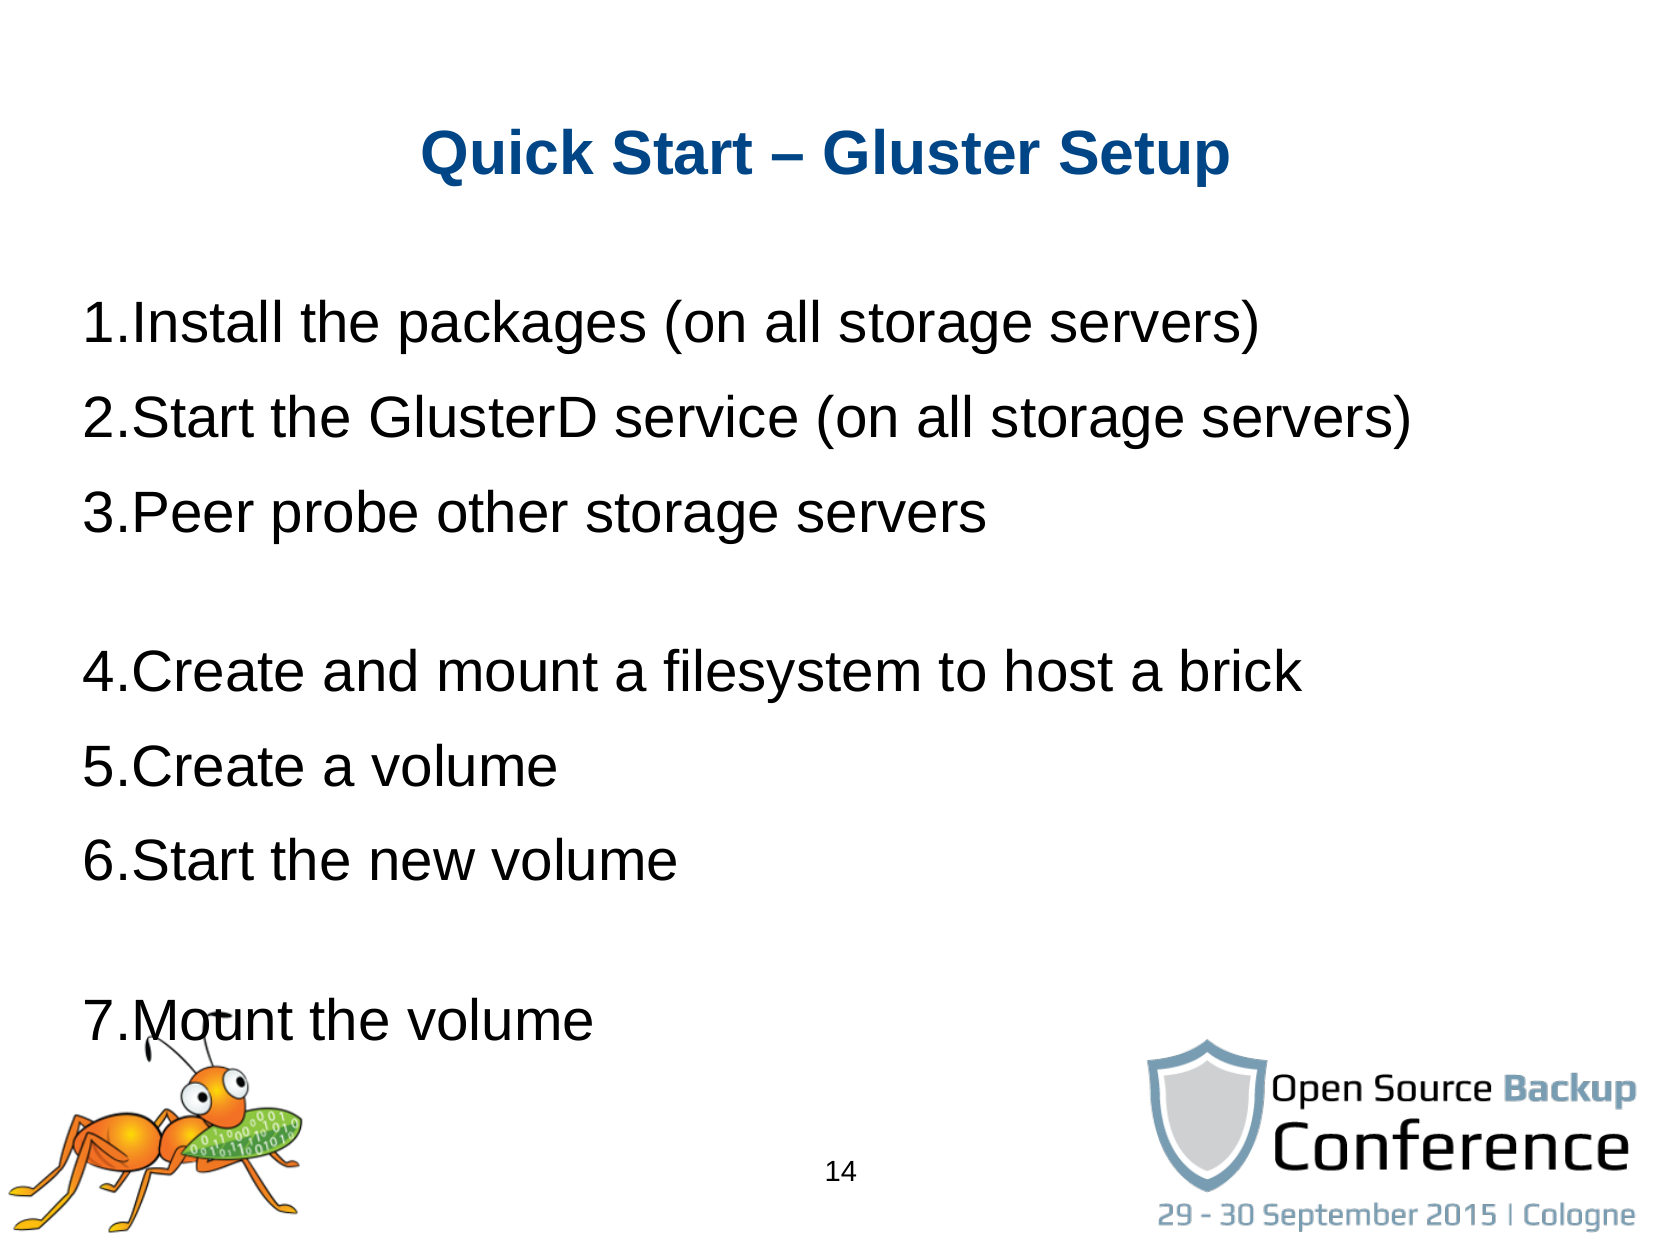

# Quick Start – Gluster Setup
Install the packages (on all storage servers)
Start the GlusterD service (on all storage servers)
Peer probe other storage servers
Create and mount a filesystem to host a brick
Create a volume
Start the new volume
Mount the volume
14